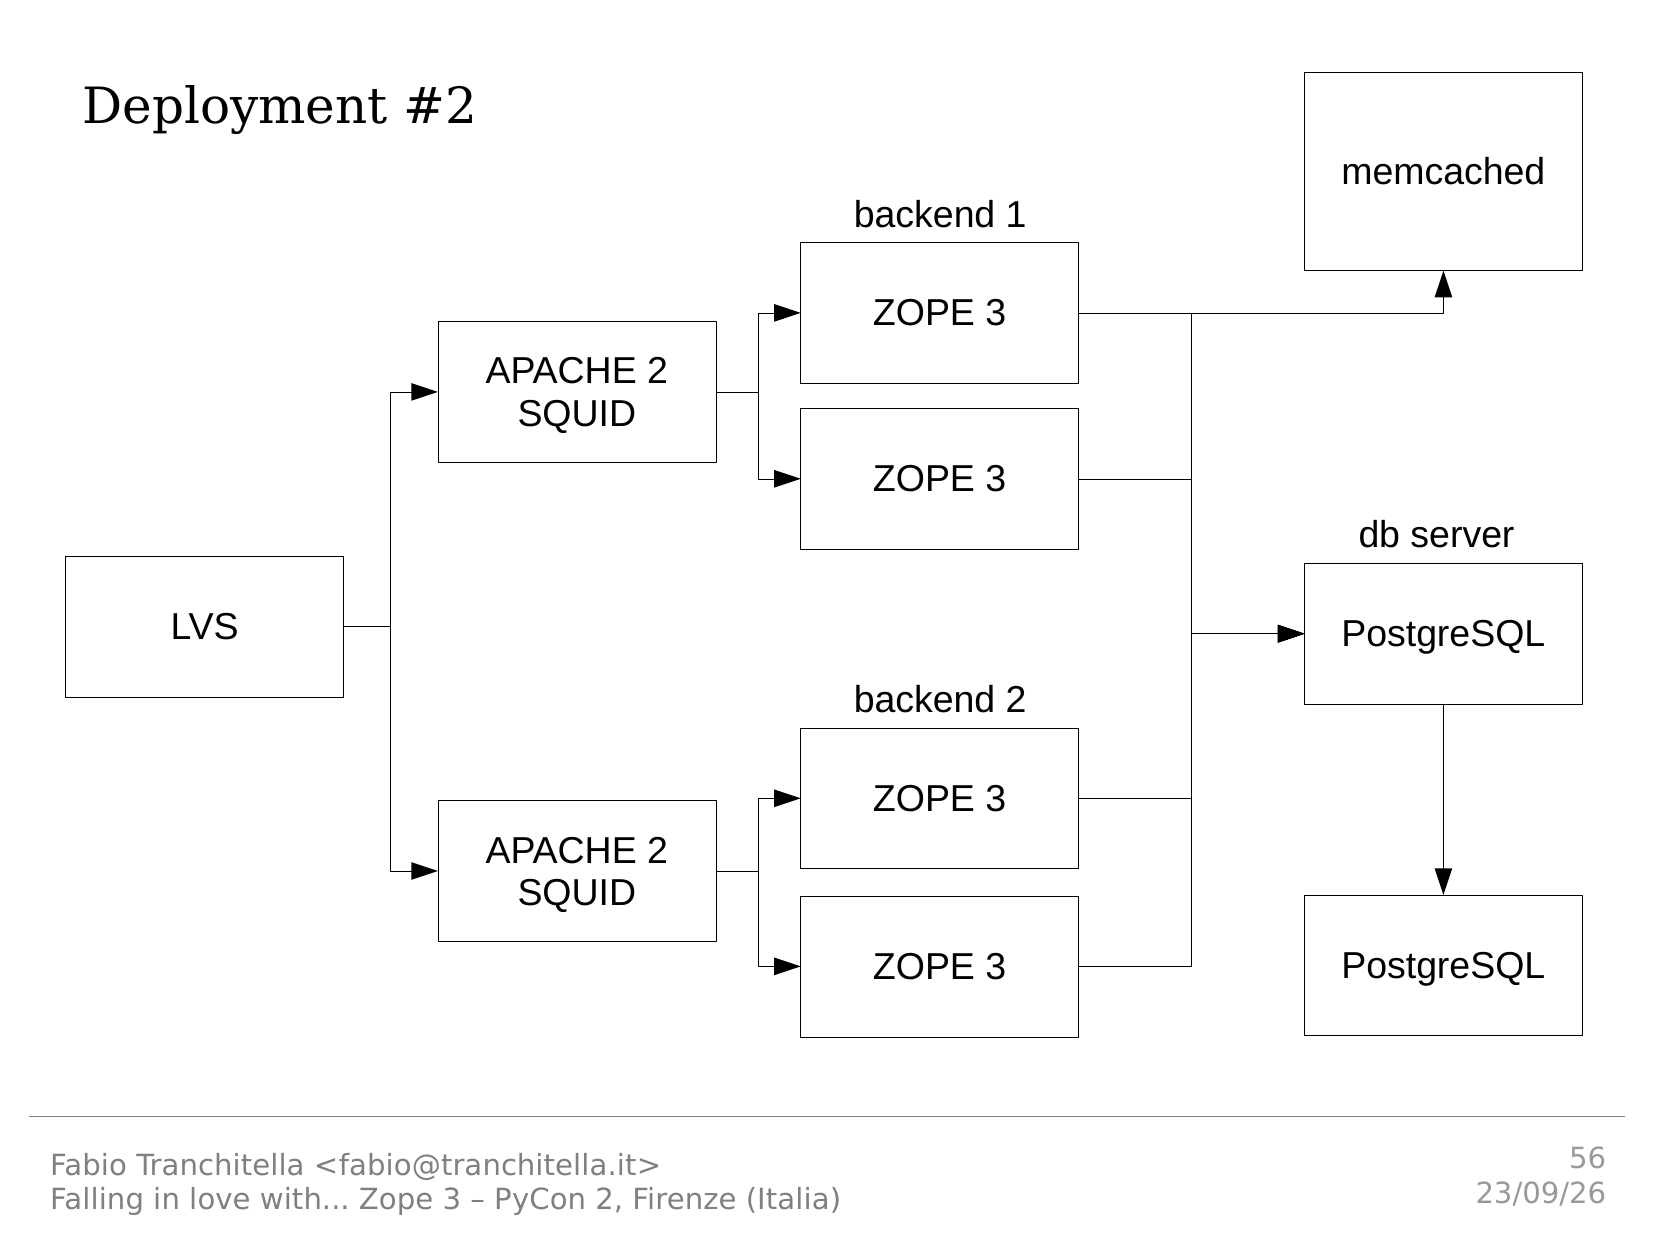

# Deployment #2
memcached
backend 1
ZOPE 3
APACHE 2 SQUID
ZOPE 3
db server
LVS
PostgreSQL
backend 2
ZOPE 3
APACHE 2 SQUID
PostgreSQL
ZOPE 3
56